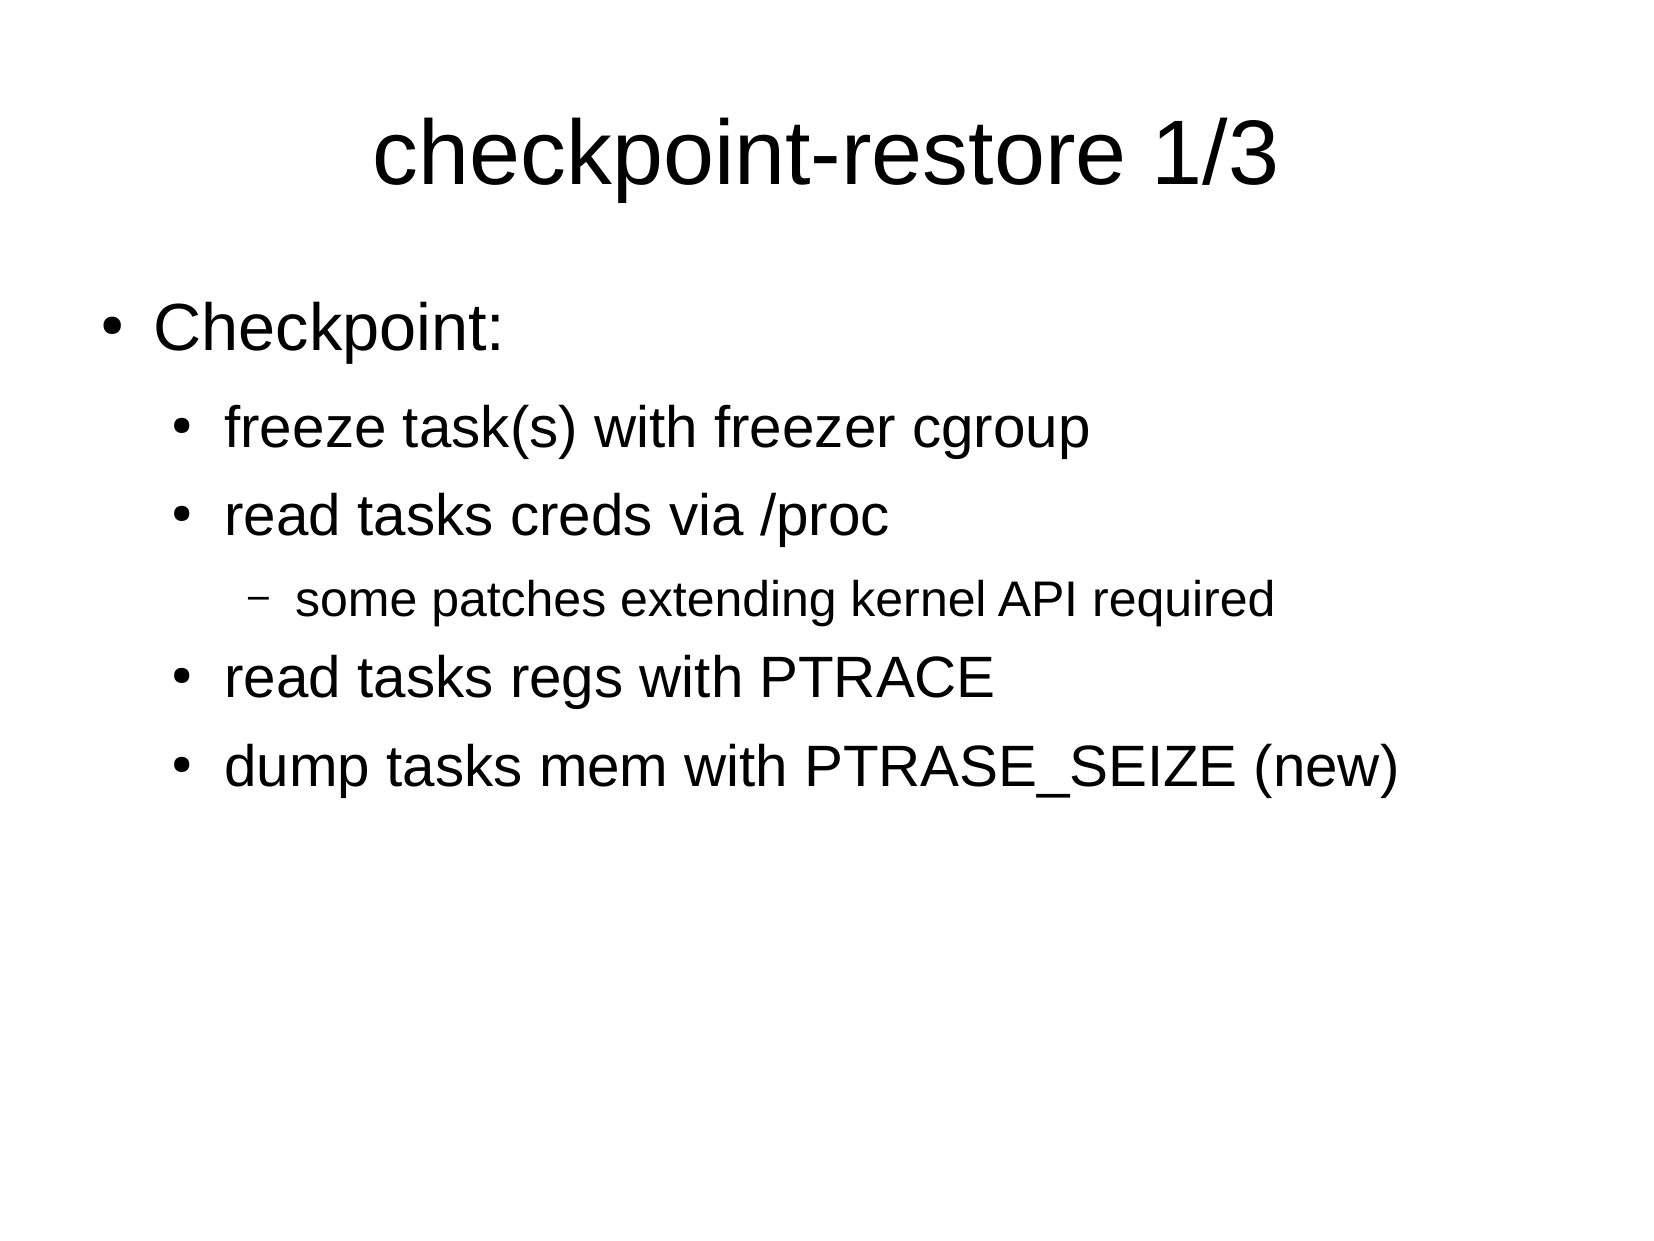

# checkpoint-restore 1/3
Checkpoint:
freeze task(s) with freezer cgroup
read tasks creds via /proc
some patches extending kernel API required
read tasks regs with PTRACE
dump tasks mem with PTRASE_SEIZE (new)